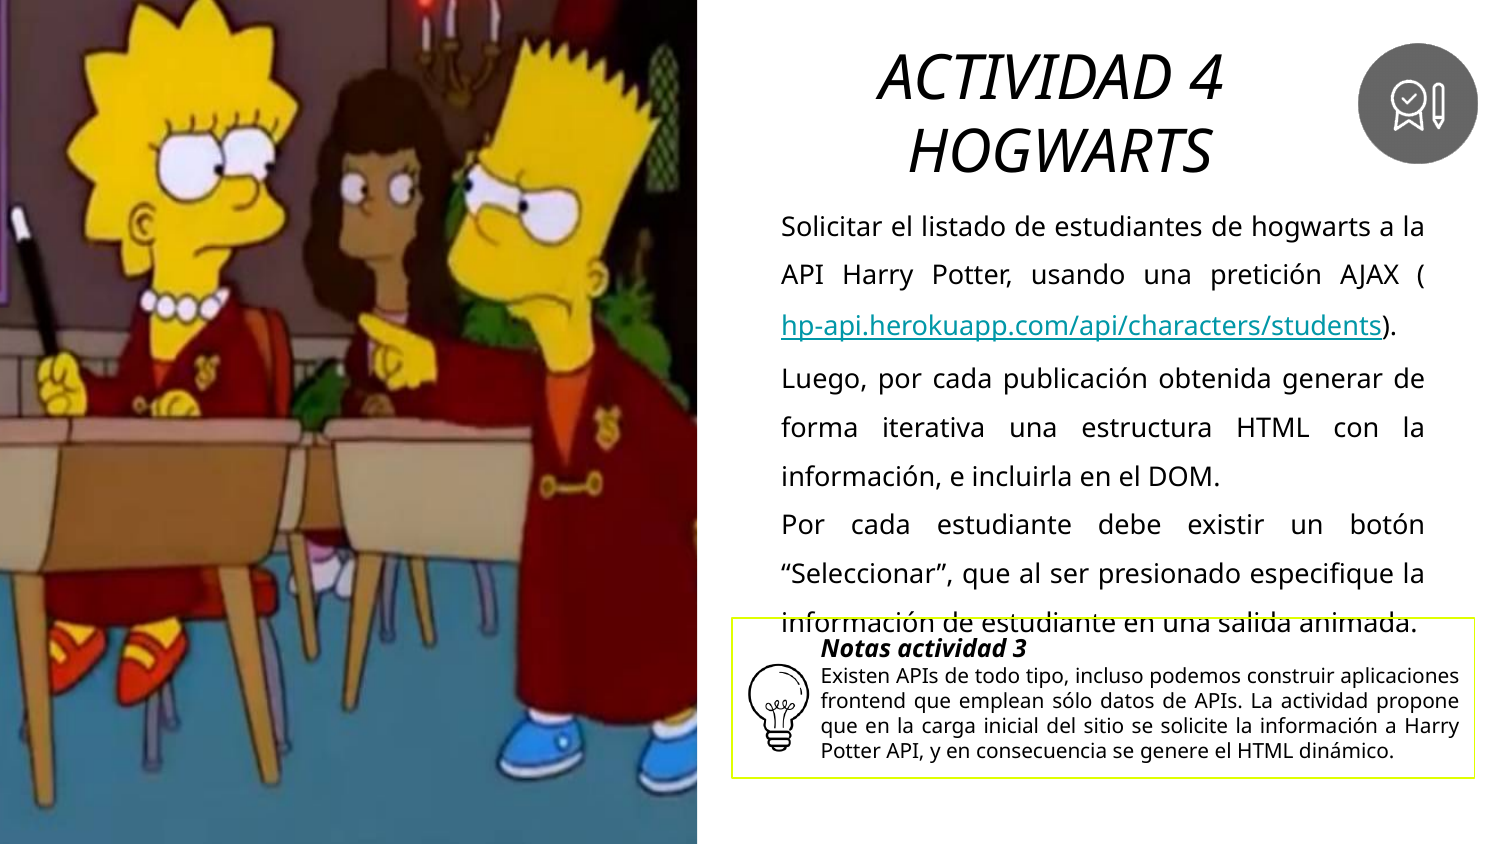

ACTIVIDAD 4
HOGWARTS
Solicitar el listado de estudiantes de hogwarts a la API Harry Potter, usando una pretición AJAX (hp-api.herokuapp.com/api/characters/students).
Luego, por cada publicación obtenida generar de forma iterativa una estructura HTML con la información, e incluirla en el DOM.
Por cada estudiante debe existir un botón “Seleccionar”, que al ser presionado especifique la información de estudiante en una salida animada.
Notas actividad 3
Existen APIs de todo tipo, incluso podemos construir aplicaciones frontend que emplean sólo datos de APIs. La actividad propone que en la carga inicial del sitio se solicite la información a Harry Potter API, y en consecuencia se genere el HTML dinámico.